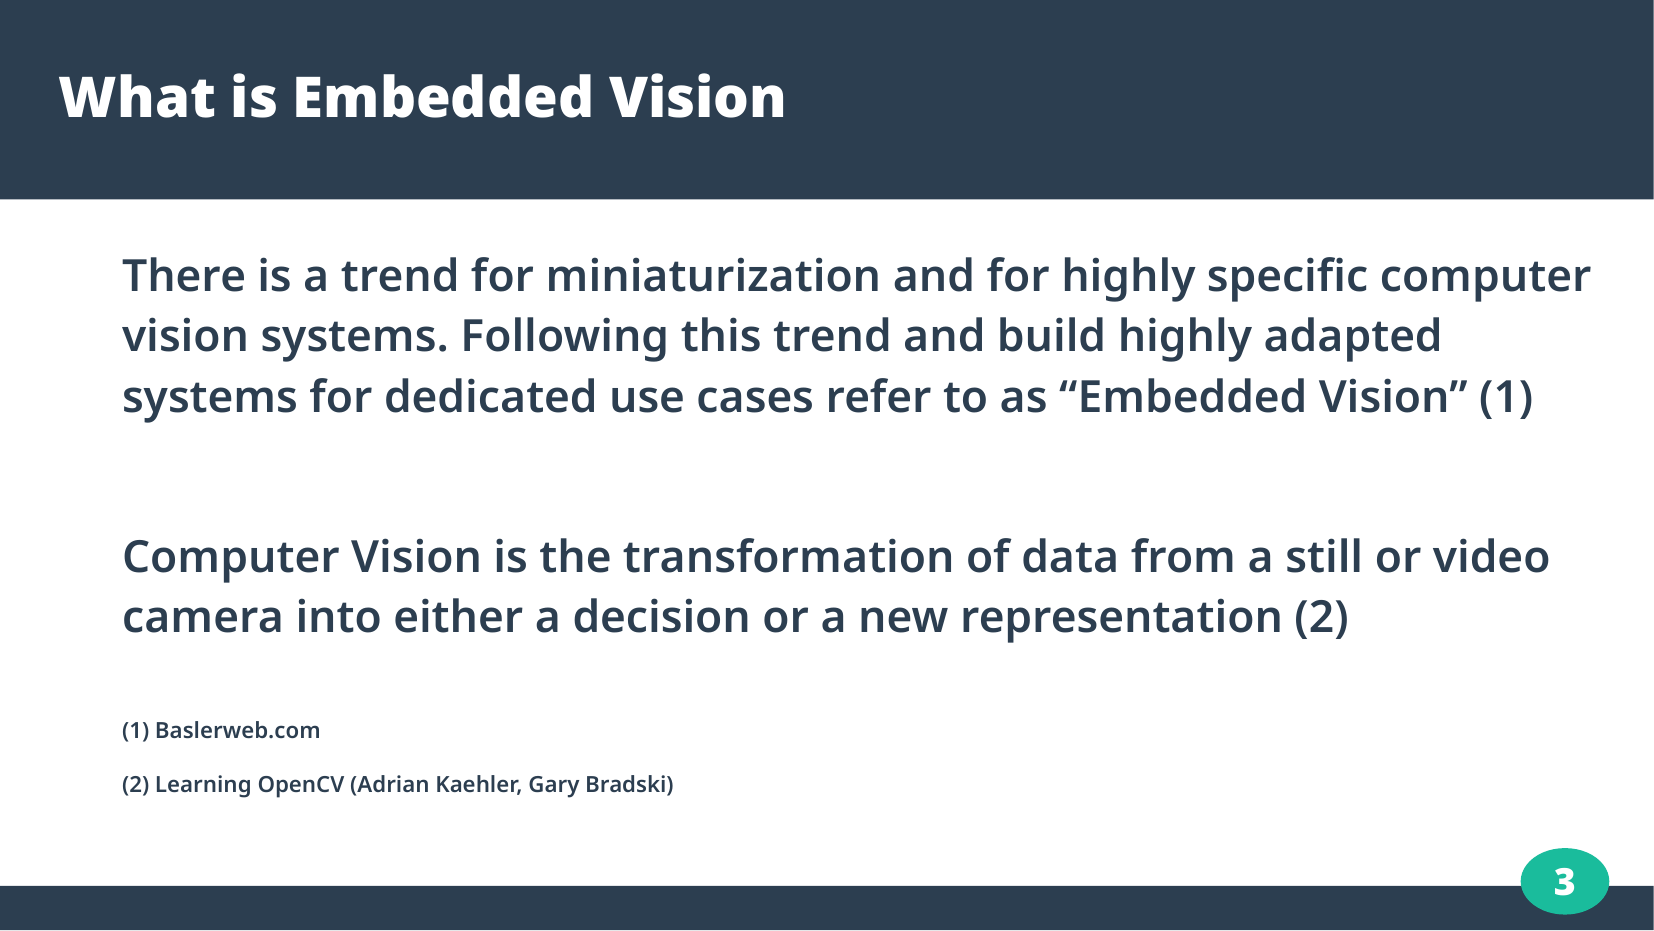

# What is Embedded Vision
There is a trend for miniaturization and for highly specific computer vision systems. Following this trend and build highly adapted systems for dedicated use cases refer to as “Embedded Vision” (1)
Computer Vision is the transformation of data from a still or video camera into either a decision or a new representation (2)
(1) Baslerweb.com
(2) Learning OpenCV (Adrian Kaehler, Gary Bradski)
3